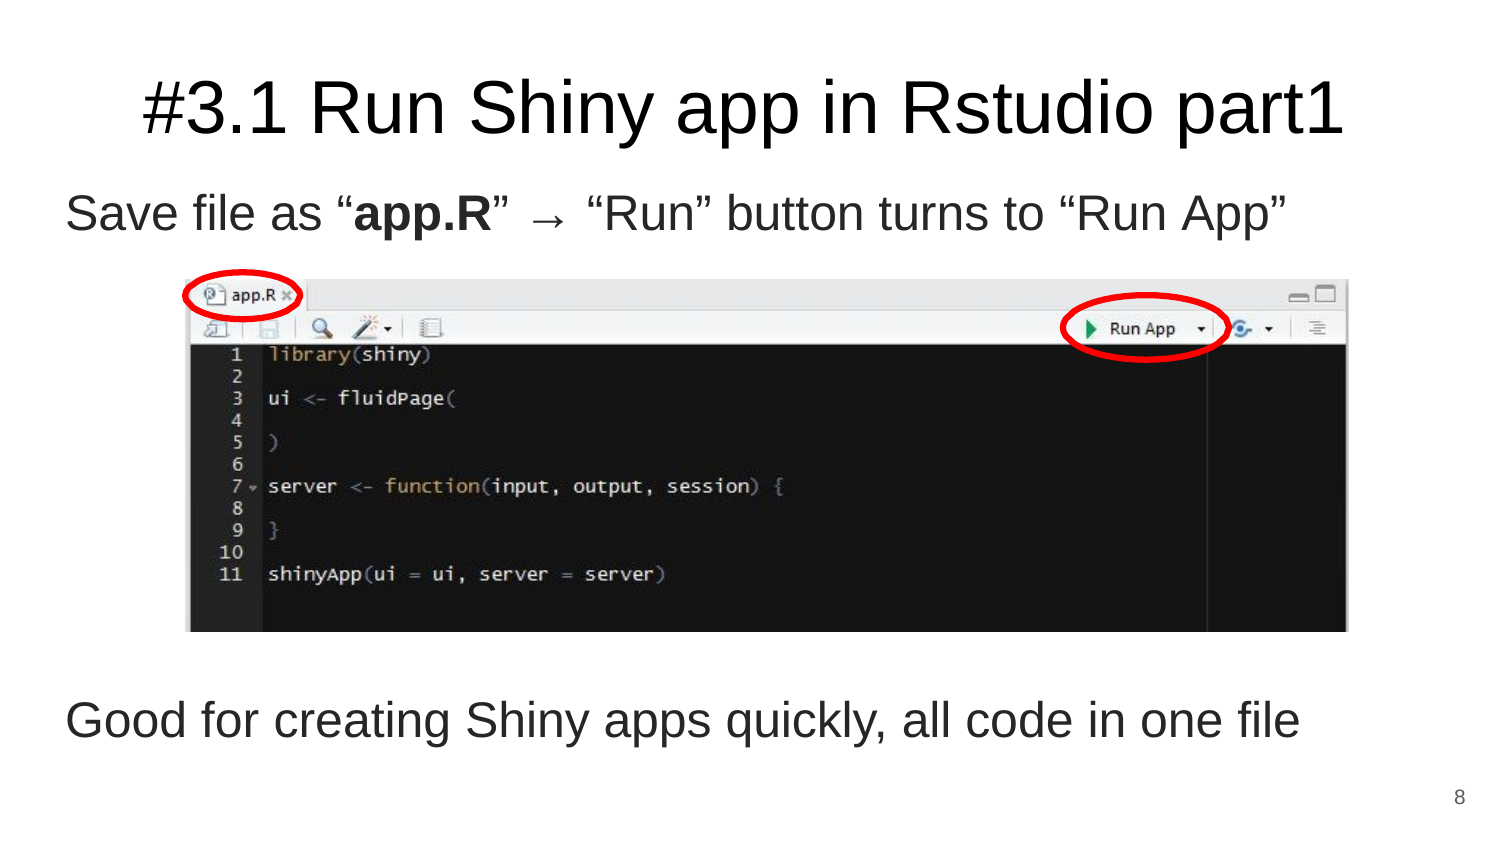

# #3.1 Run Shiny app in Rstudio part1
Save file as “app.R” → “Run” button turns to “Run App”
Good for creating Shiny apps quickly, all code in one file